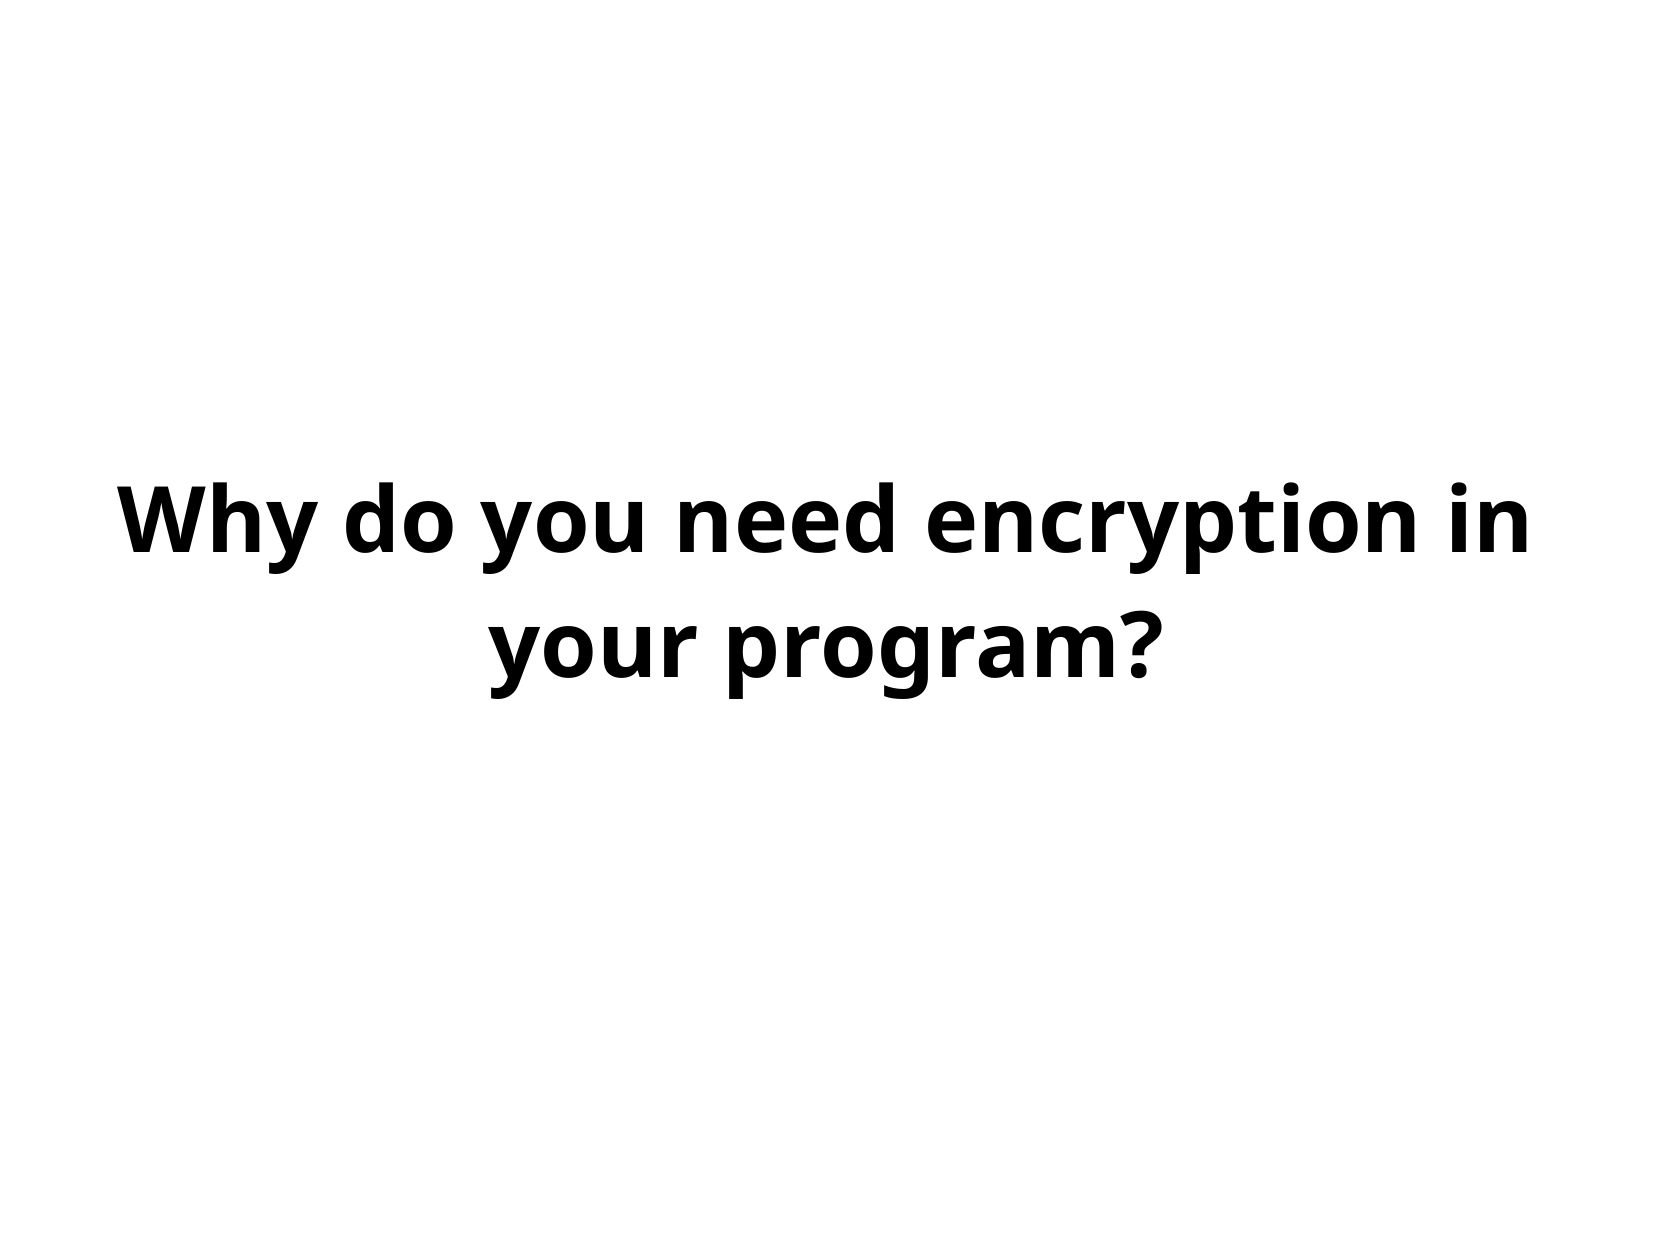

# Why do you need encryption in your program?